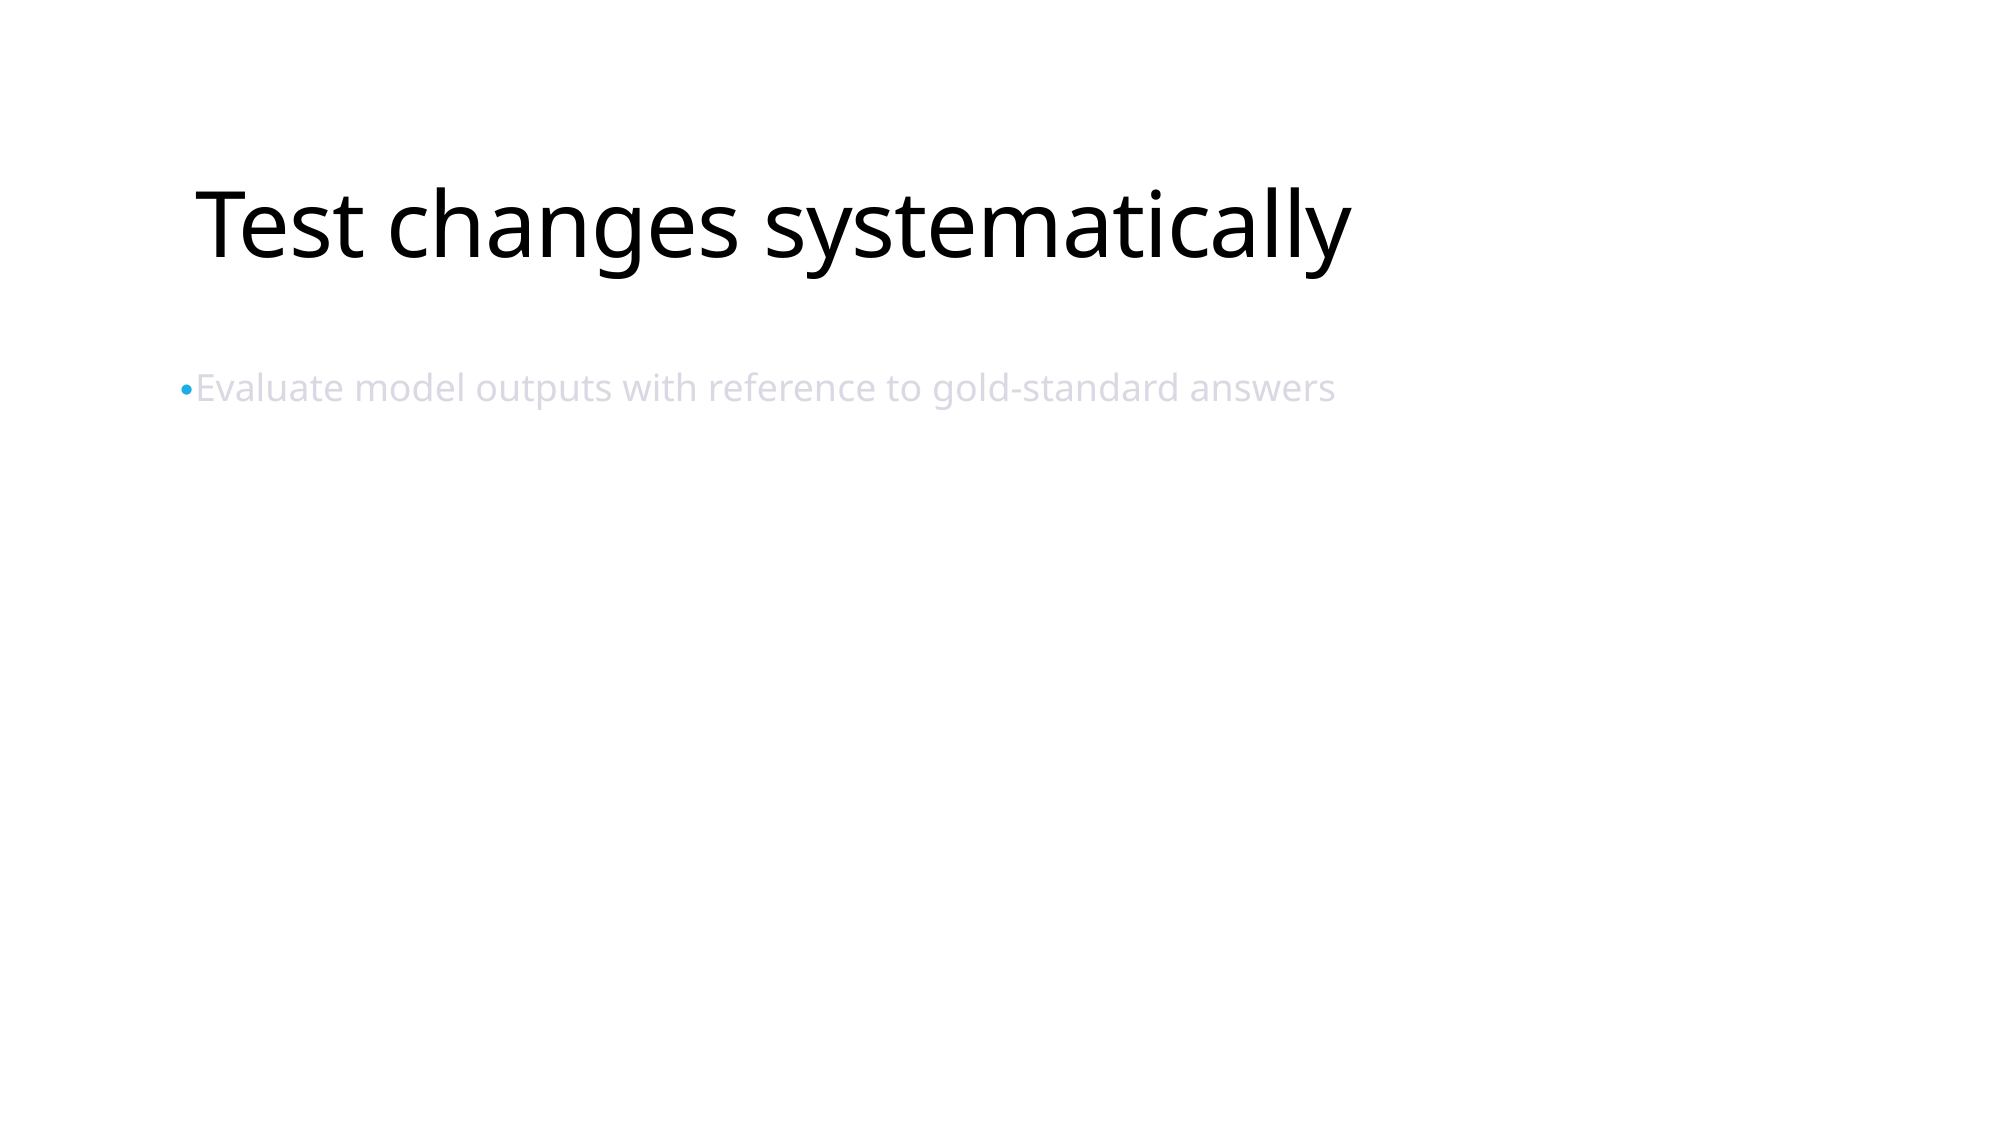

# Test changes systematically
Evaluate model outputs with reference to gold-standard answers